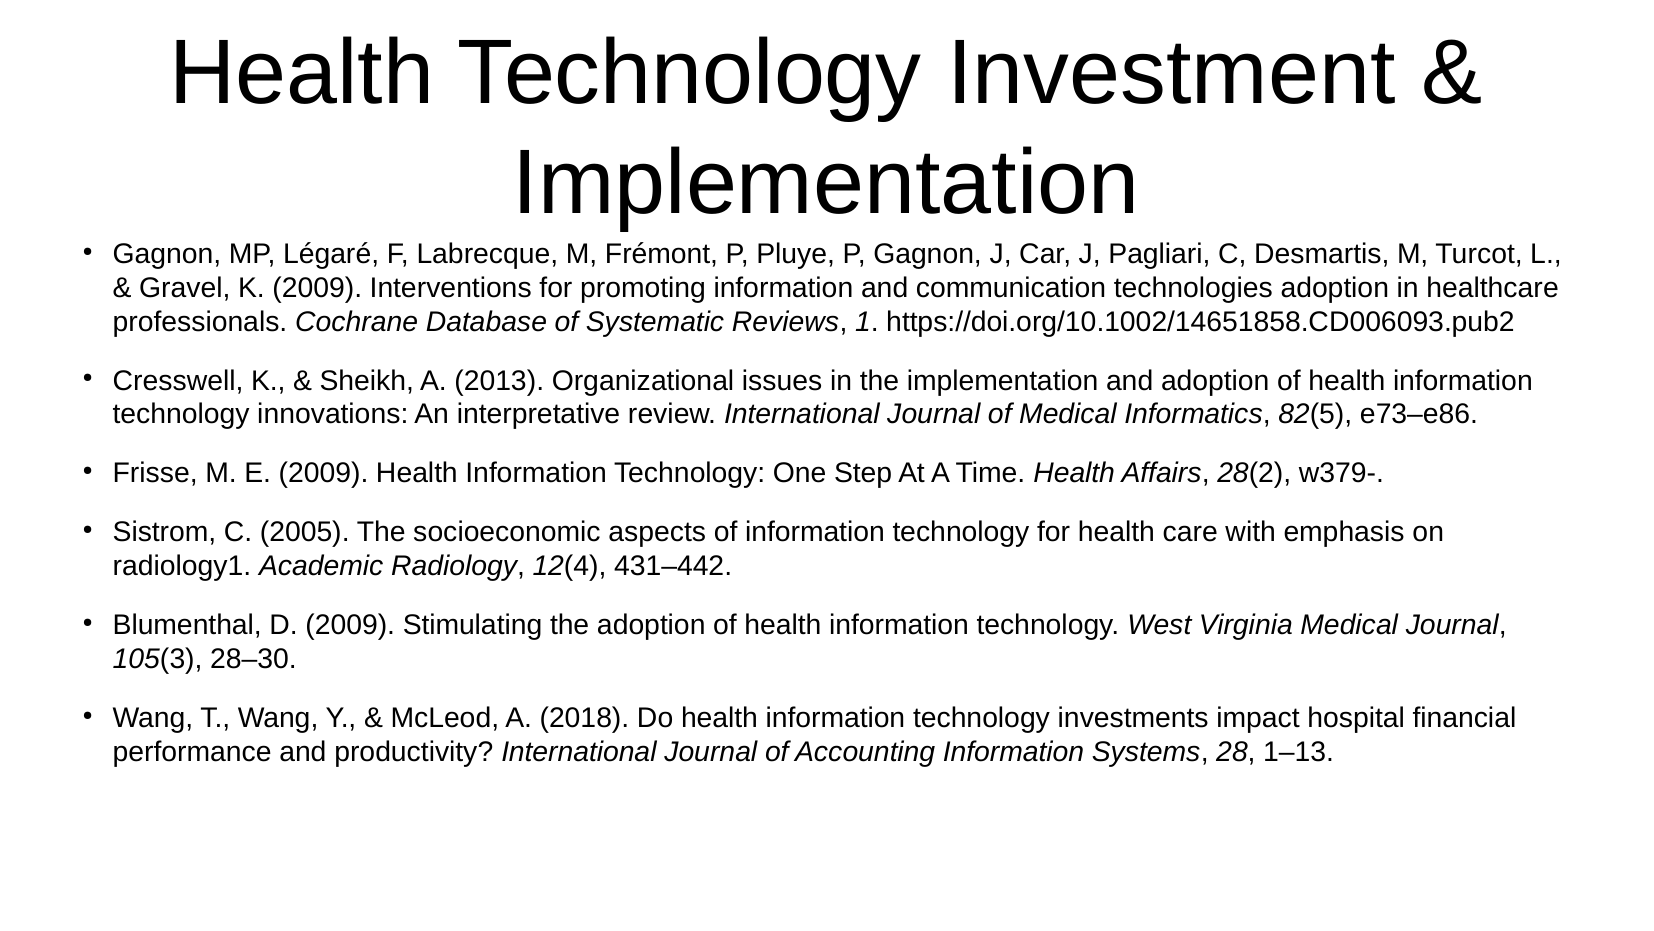

# Health Technology Investment & Implementation
Gagnon, MP, Légaré, F, Labrecque, M, Frémont, P, Pluye, P, Gagnon, J, Car, J, Pagliari, C, Desmartis, M, Turcot, L., & Gravel, K. (2009). Interventions for promoting information and communication technologies adoption in healthcare professionals. Cochrane Database of Systematic Reviews, 1. https://doi.org/10.1002/14651858.CD006093.pub2
Cresswell, K., & Sheikh, A. (2013). Organizational issues in the implementation and adoption of health information technology innovations: An interpretative review. International Journal of Medical Informatics, 82(5), e73–e86.
Frisse, M. E. (2009). Health Information Technology: One Step At A Time. Health Affairs, 28(2), w379-.
Sistrom, C. (2005). The socioeconomic aspects of information technology for health care with emphasis on radiology1. Academic Radiology, 12(4), 431–442.
Blumenthal, D. (2009). Stimulating the adoption of health information technology. West Virginia Medical Journal, 105(3), 28–30.
Wang, T., Wang, Y., & McLeod, A. (2018). Do health information technology investments impact hospital financial performance and productivity? International Journal of Accounting Information Systems, 28, 1–13.